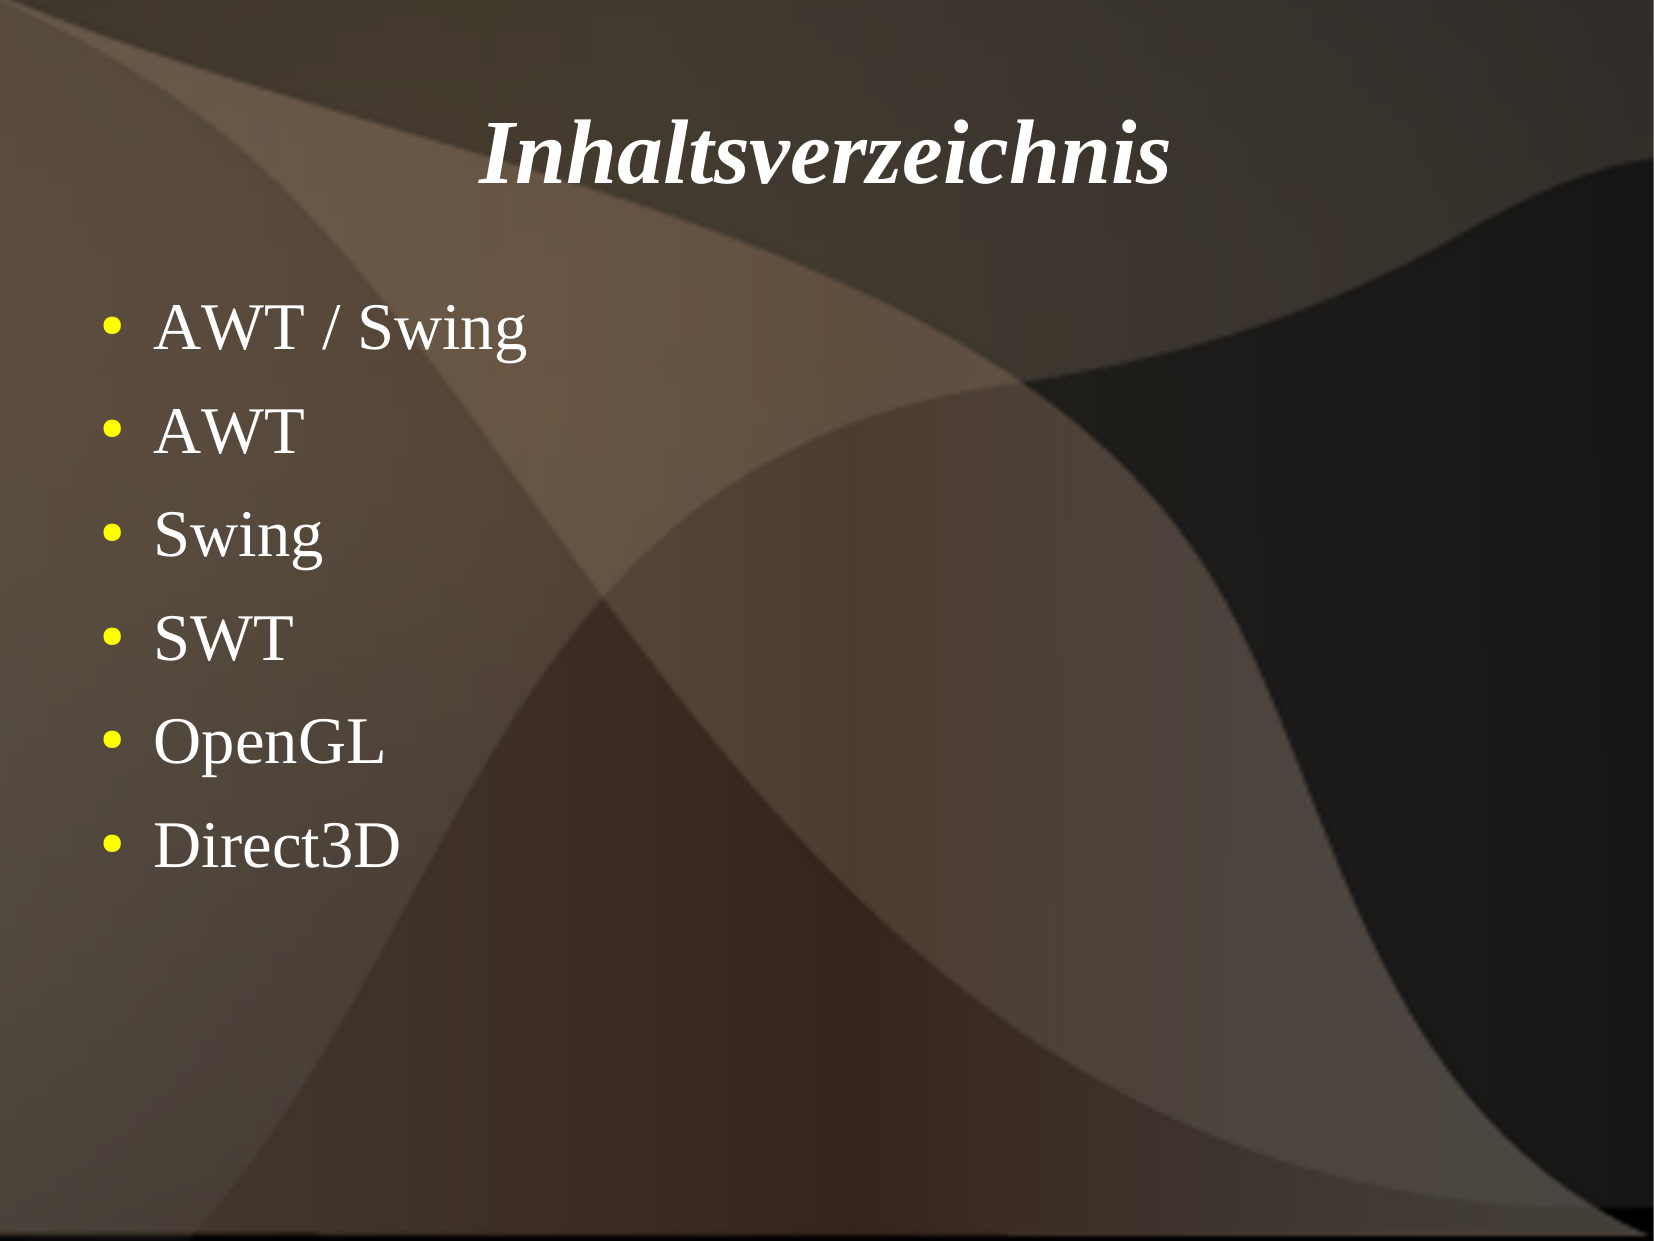

# Inhaltsverzeichnis
AWT / Swing
AWT
Swing
SWT
OpenGL
Direct3D